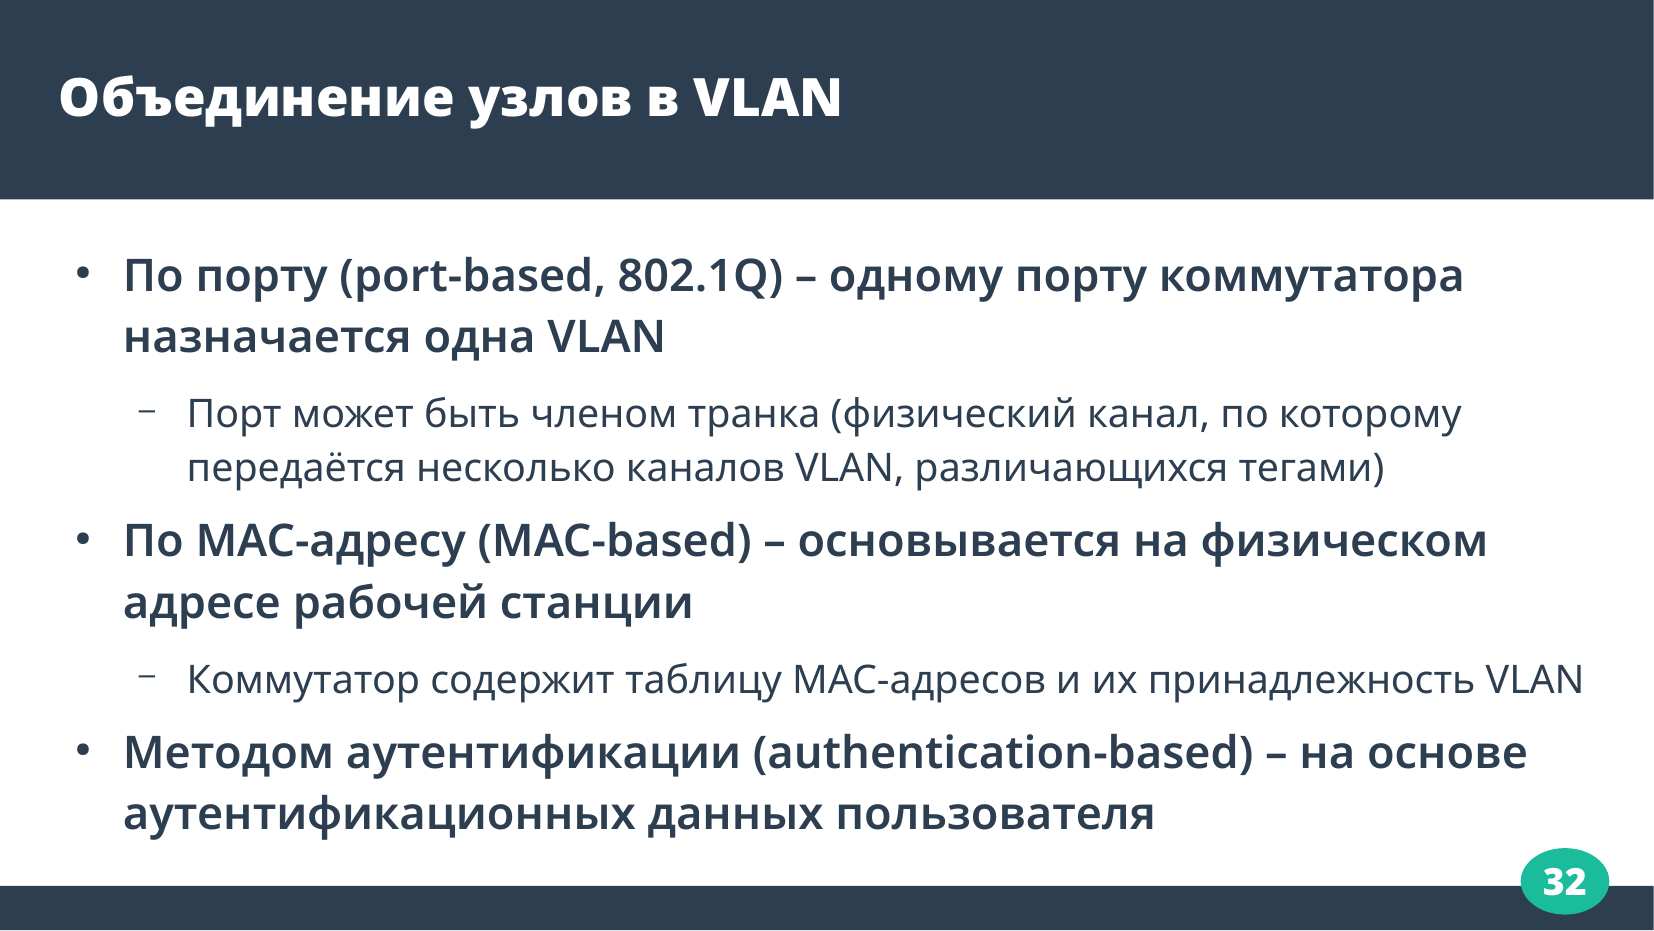

# Объединение узлов в VLAN
По порту (port-based, 802.1Q) – одному порту коммутатора назначается одна VLAN
Порт может быть членом транка (физический канал, по которому передаётся несколько каналов VLAN, различающихся тегами)
По MAC-адресу (MAC-based) – основывается на физическом адресе рабочей станции
Коммутатор содержит таблицу MAC-адресов и их принадлежность VLAN
Методом аутентификации (authentication-based) – на основе аутентификационных данных пользователя
32